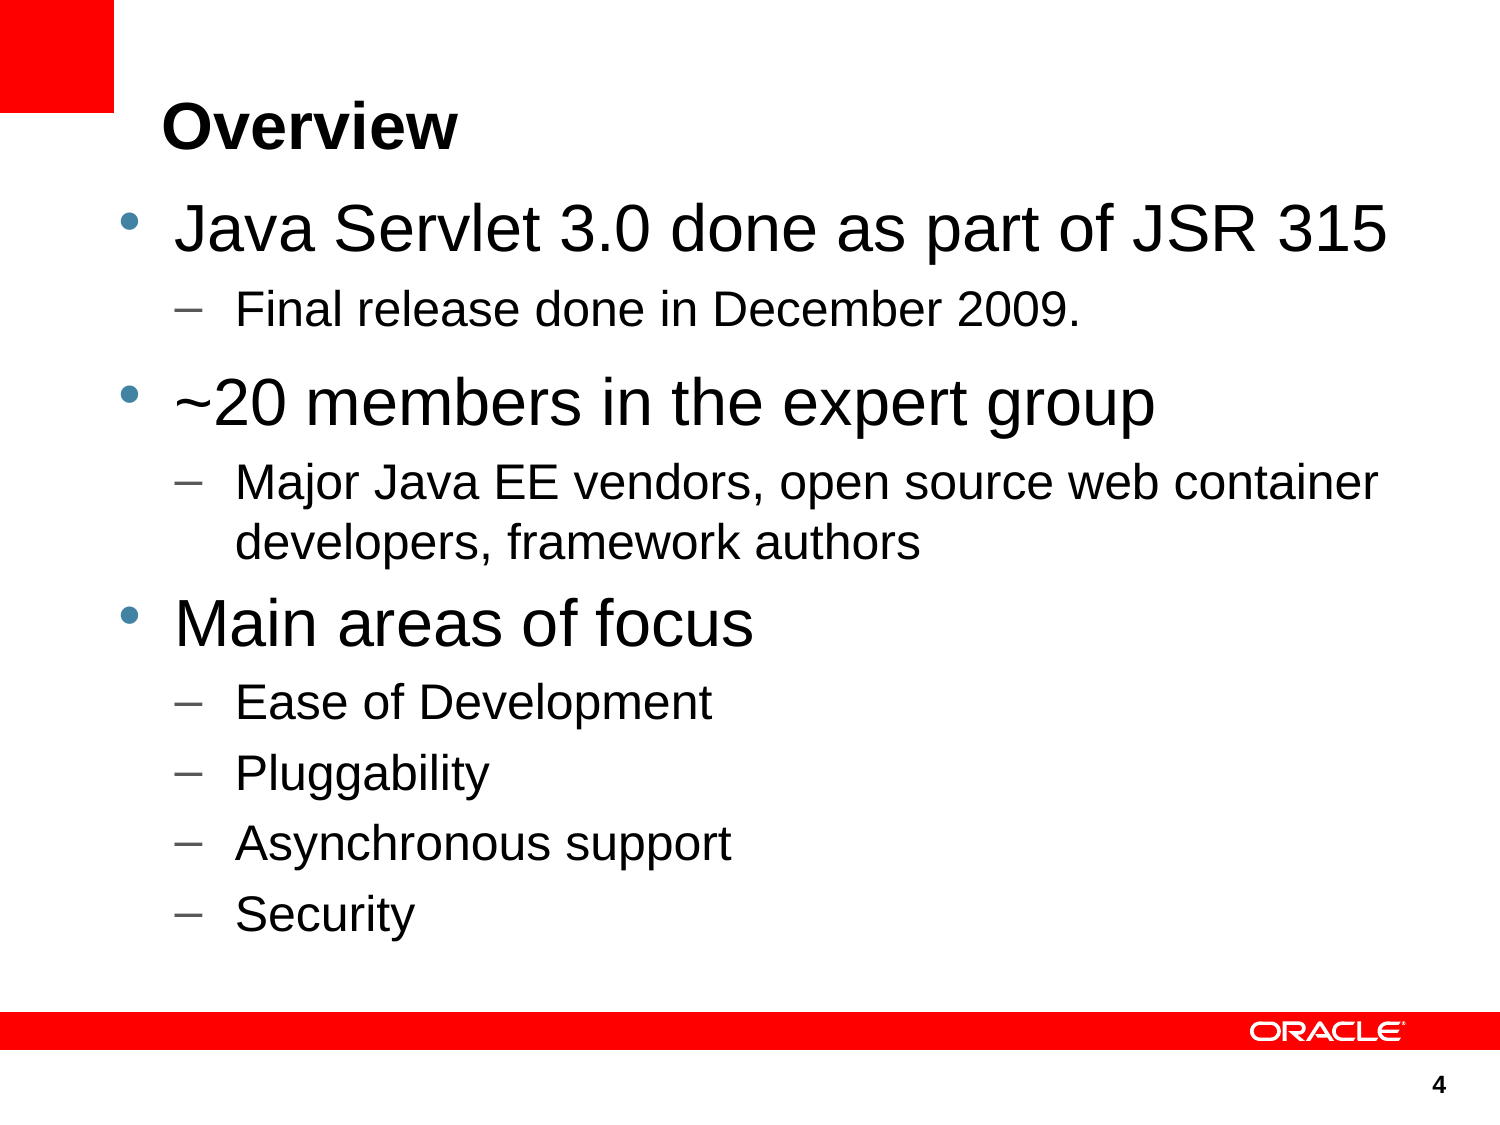

# Overview
Java Servlet 3.0 done as part of JSR 315
Final release done in December 2009.
~20 members in the expert group
Major Java EE vendors, open source web container developers, framework authors
Main areas of focus
Ease of Development
Pluggability
Asynchronous support
Security